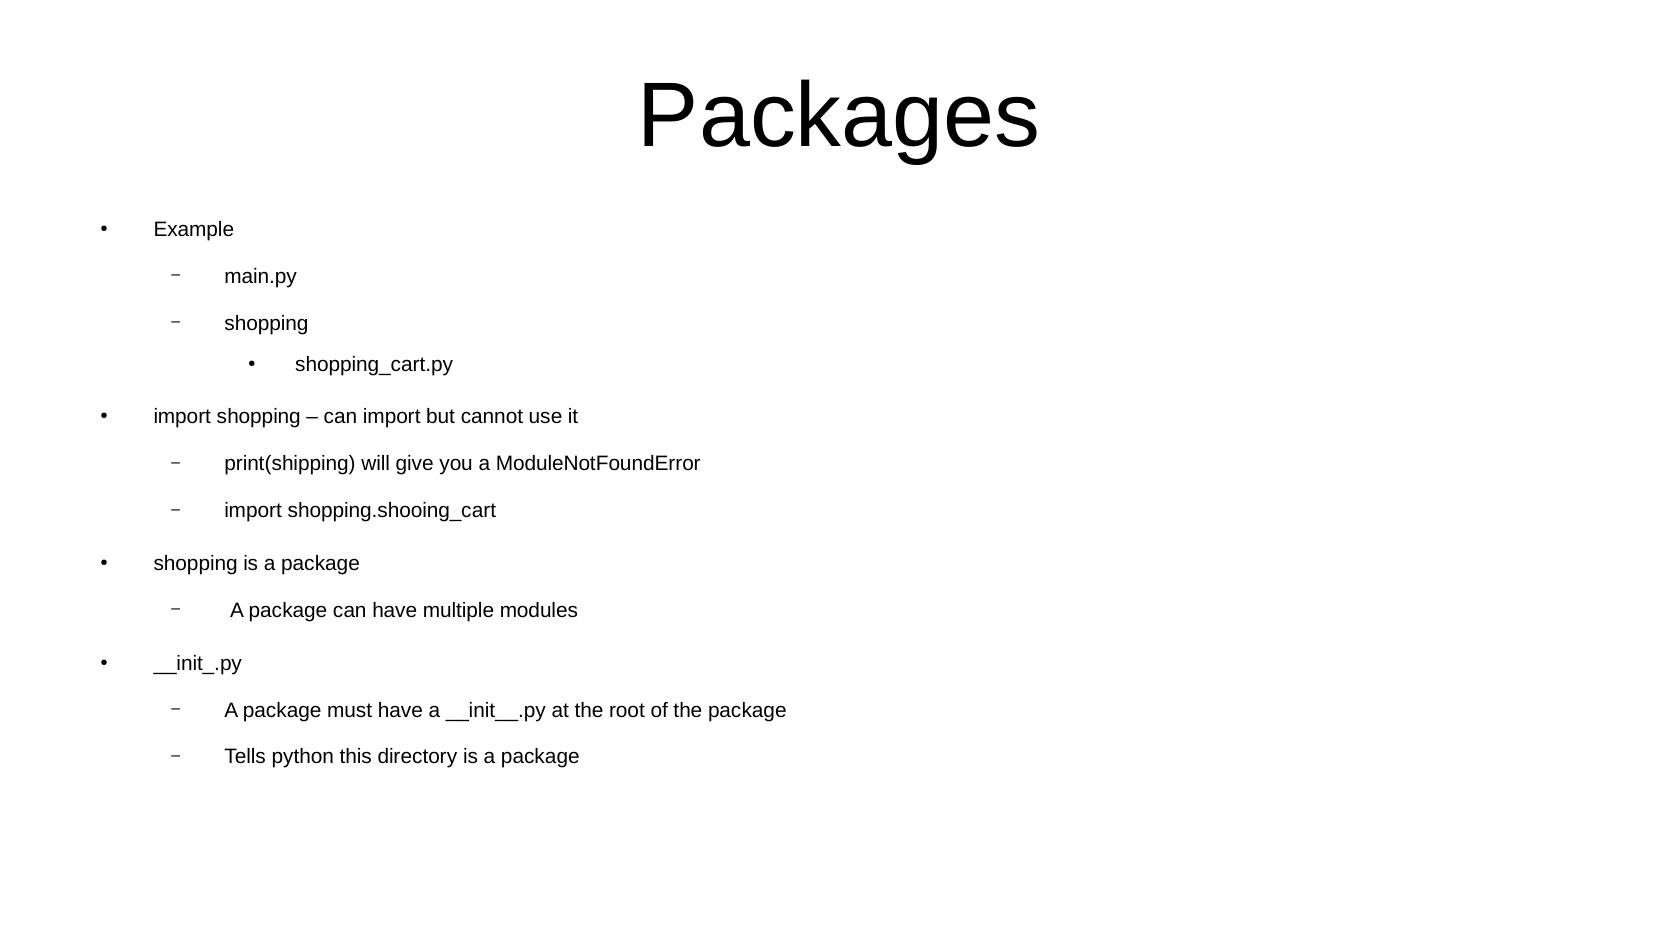

# Packages
Example
main.py
shopping
shopping_cart.py
import shopping – can import but cannot use it
print(shipping) will give you a ModuleNotFoundError
import shopping.shooing_cart
shopping is a package
 A package can have multiple modules
__init_.py
A package must have a __init__.py at the root of the package
Tells python this directory is a package